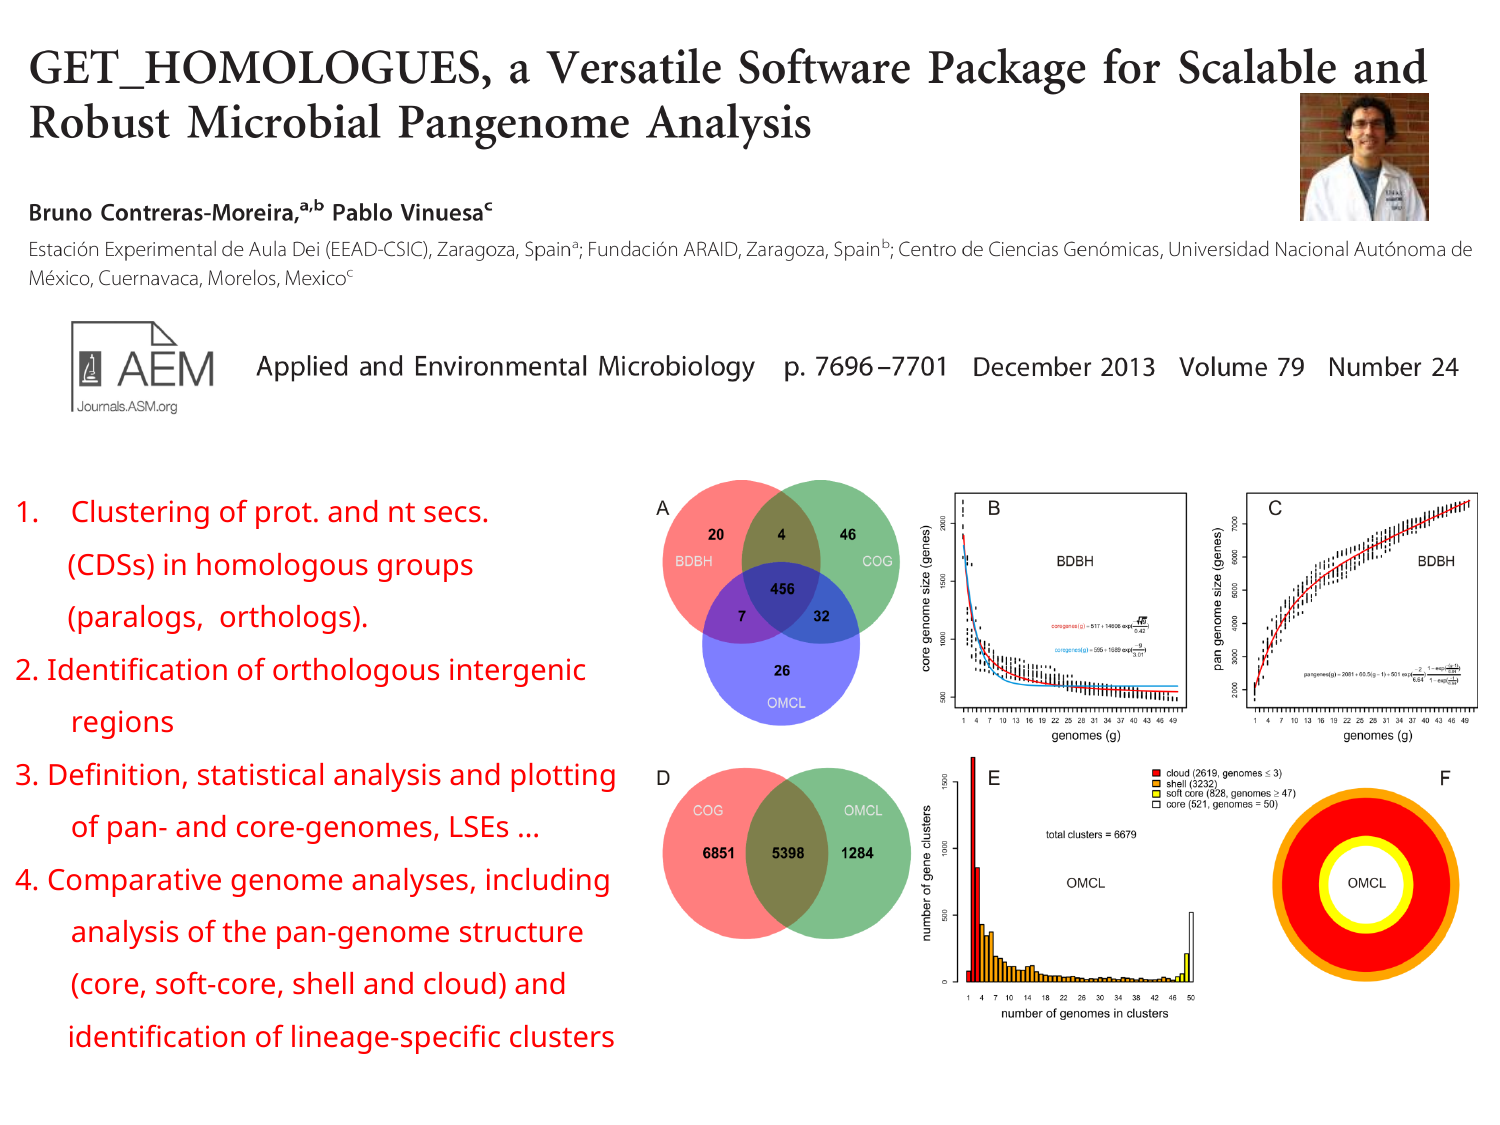

Clustering of prot. and nt secs.
 (CDSs) in homologous groups
 (paralogs, orthologs).
2. Identification of orthologous intergenic regions
3. Definition, statistical analysis and plotting of pan- and core-genomes, LSEs …
4. Comparative genome analyses, including analysis of the pan-genome structure (core, soft-core, shell and cloud) and
 identification of lineage-specific clusters